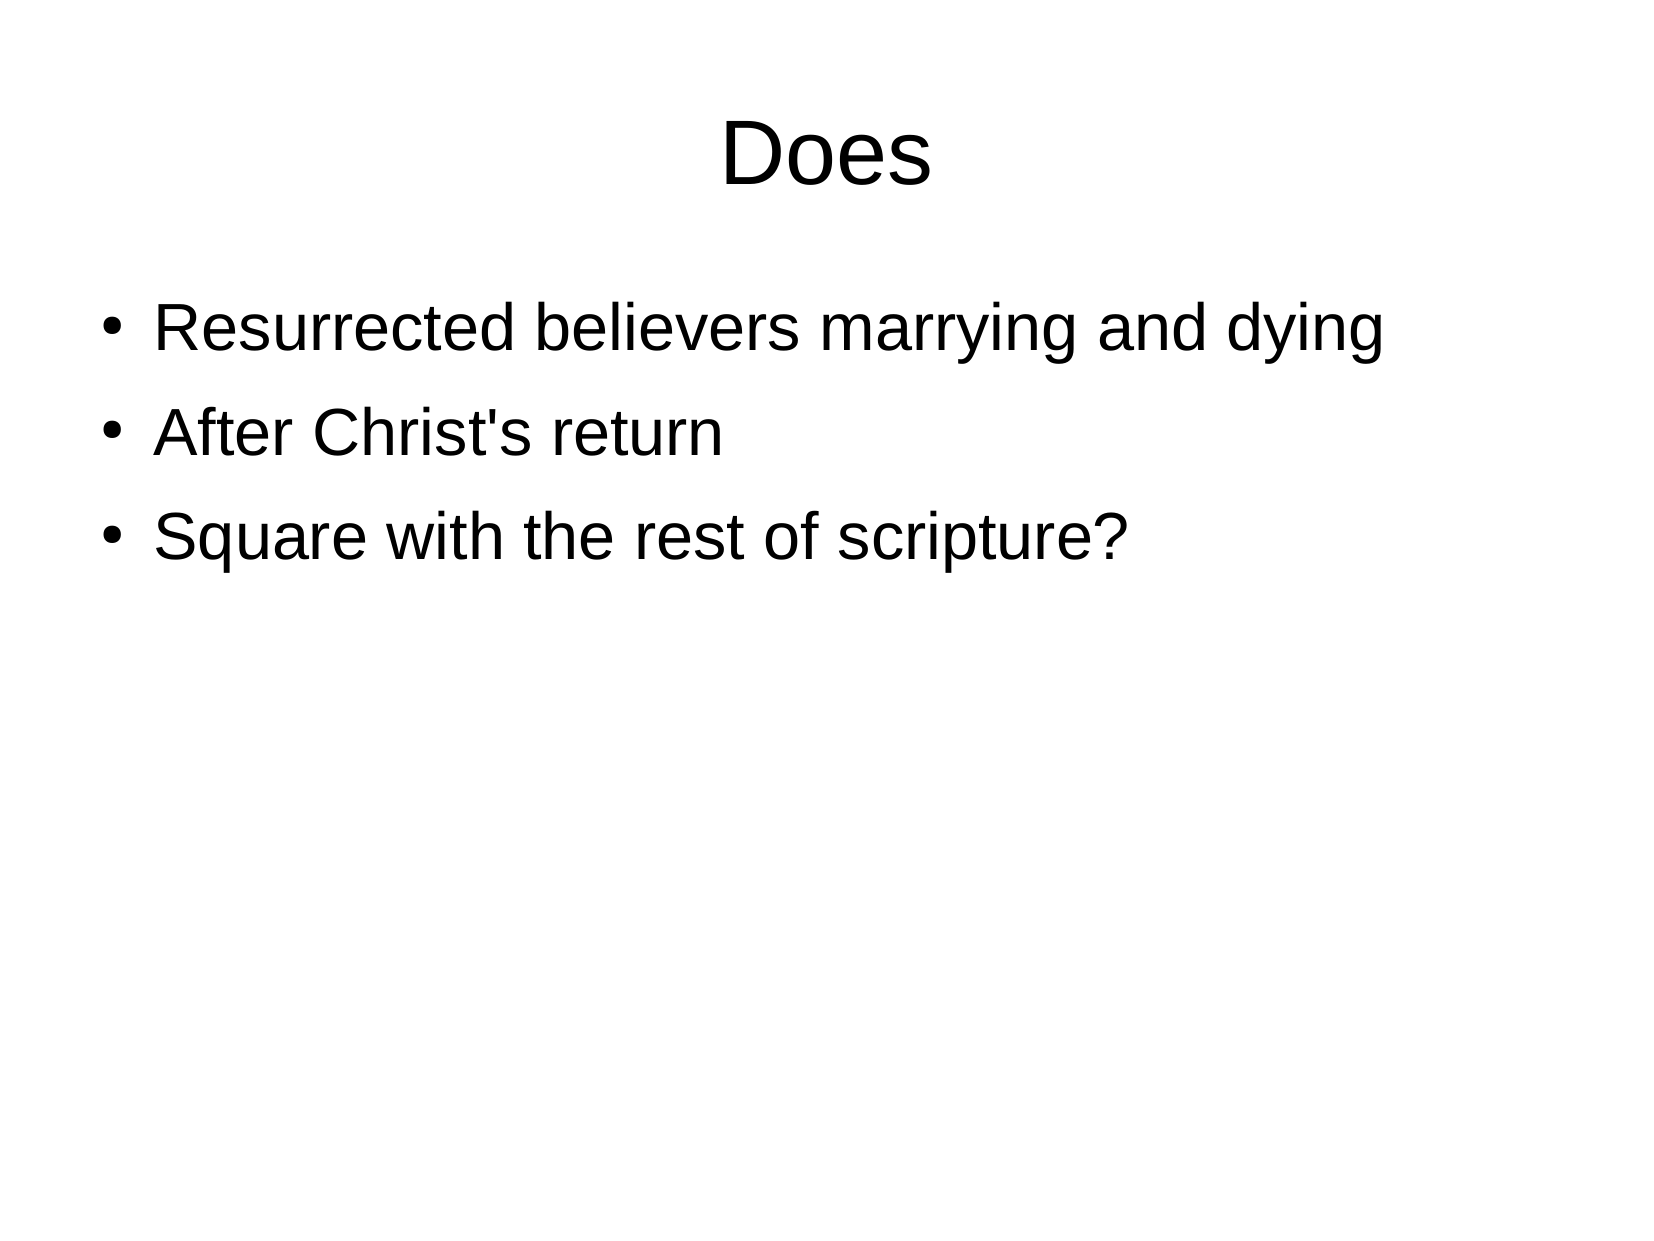

# Does
Resurrected believers marrying and dying
After Christ's return
Square with the rest of scripture?